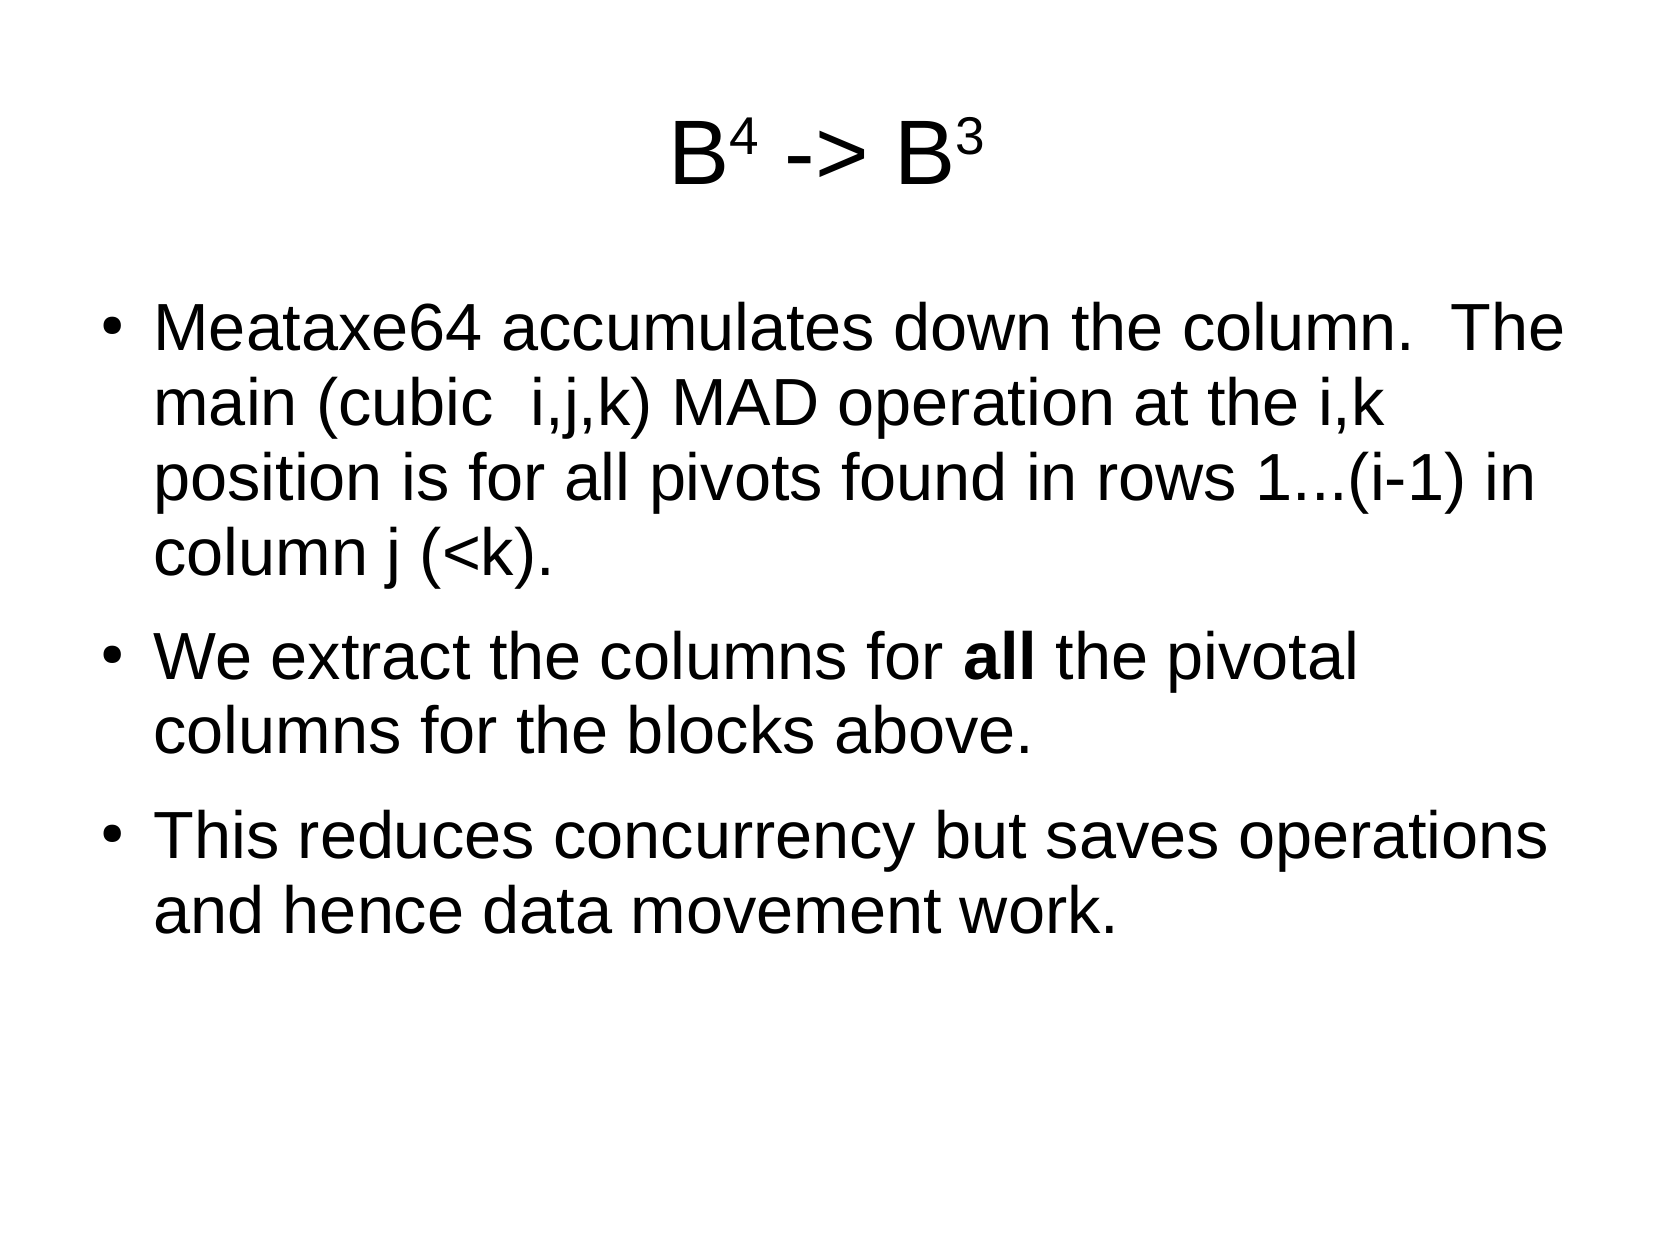

# B4 -> B3
Meataxe64 accumulates down the column. The main (cubic i,j,k) MAD operation at the i,k position is for all pivots found in rows 1...(i-1) in column j (<k).
We extract the columns for all the pivotal columns for the blocks above.
This reduces concurrency but saves operations and hence data movement work.